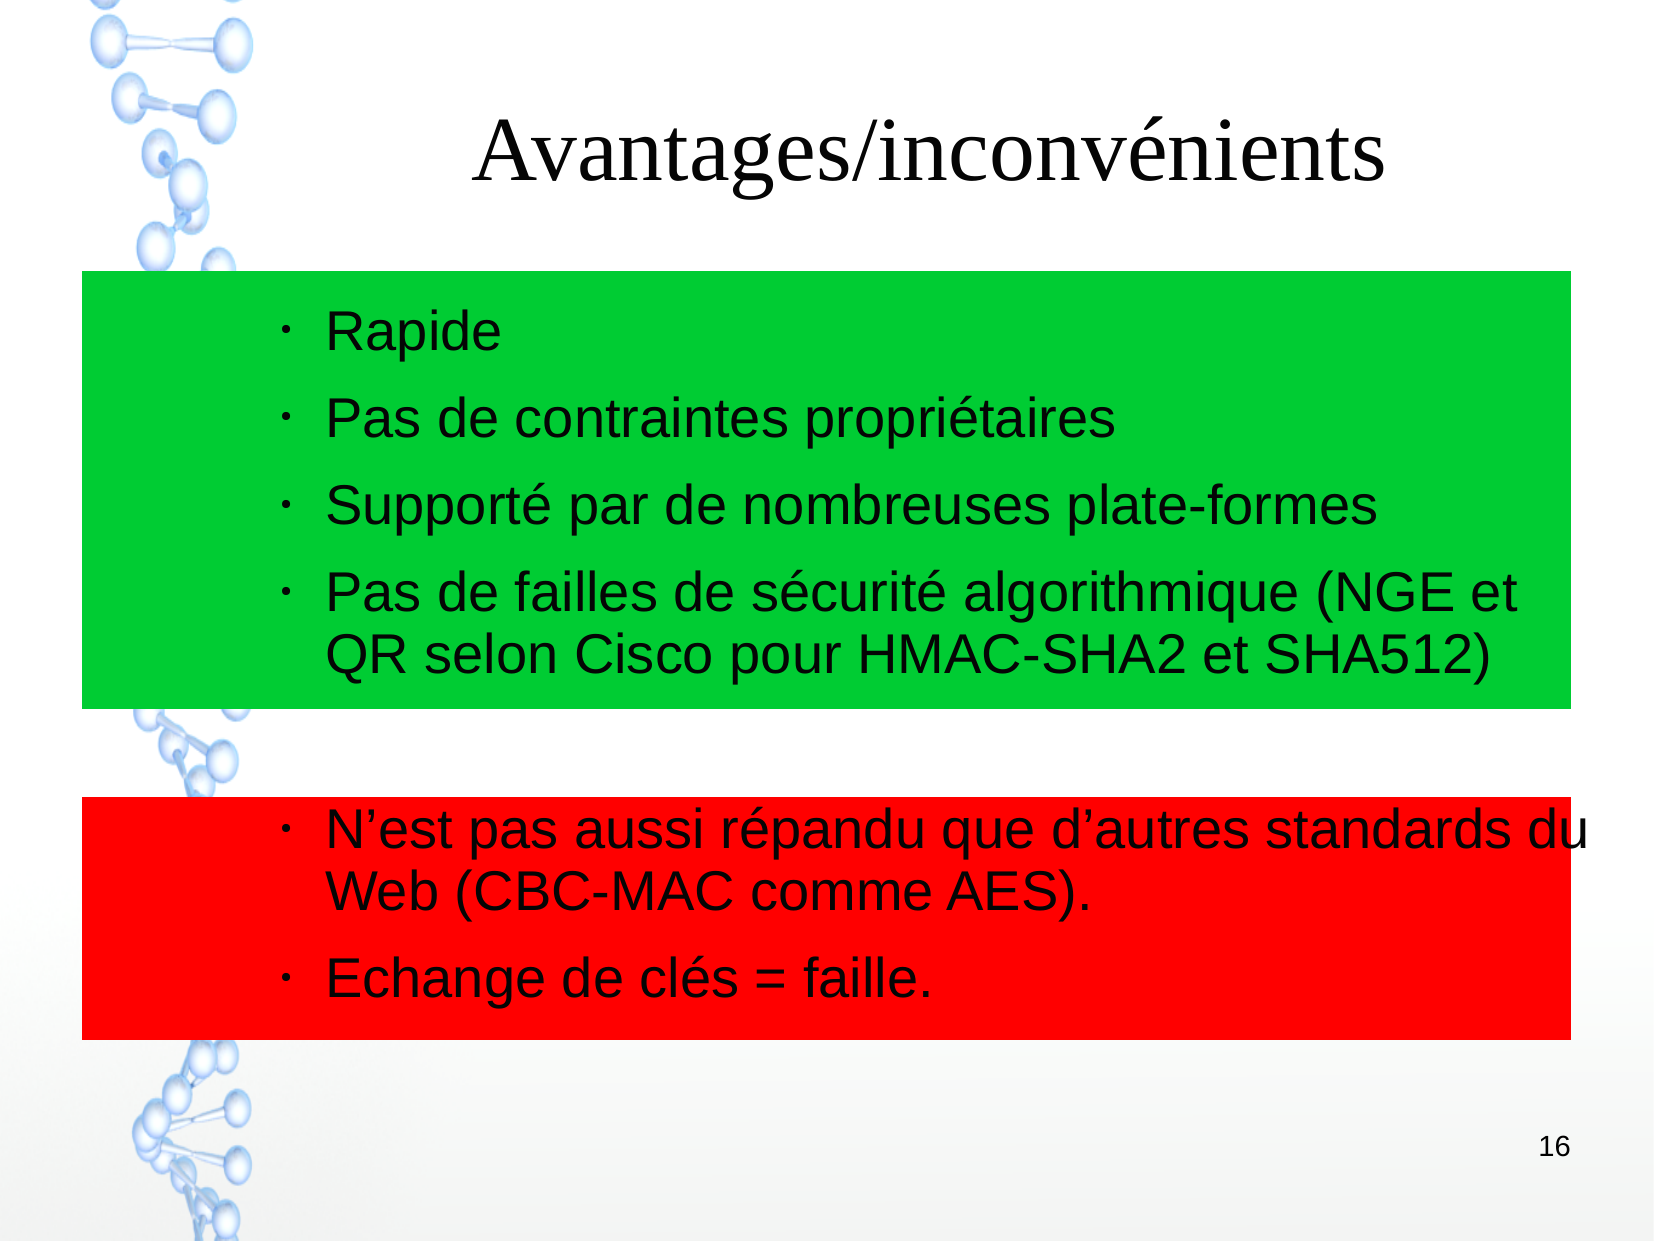

# Avantages/inconvénients
Rapide
Pas de contraintes propriétaires
Supporté par de nombreuses plate-formes
Pas de failles de sécurité algorithmique (NGE et QR selon Cisco pour HMAC-SHA2 et SHA512)
N’est pas aussi répandu que d’autres standards du Web (CBC-MAC comme AES).
Echange de clés = faille.
16